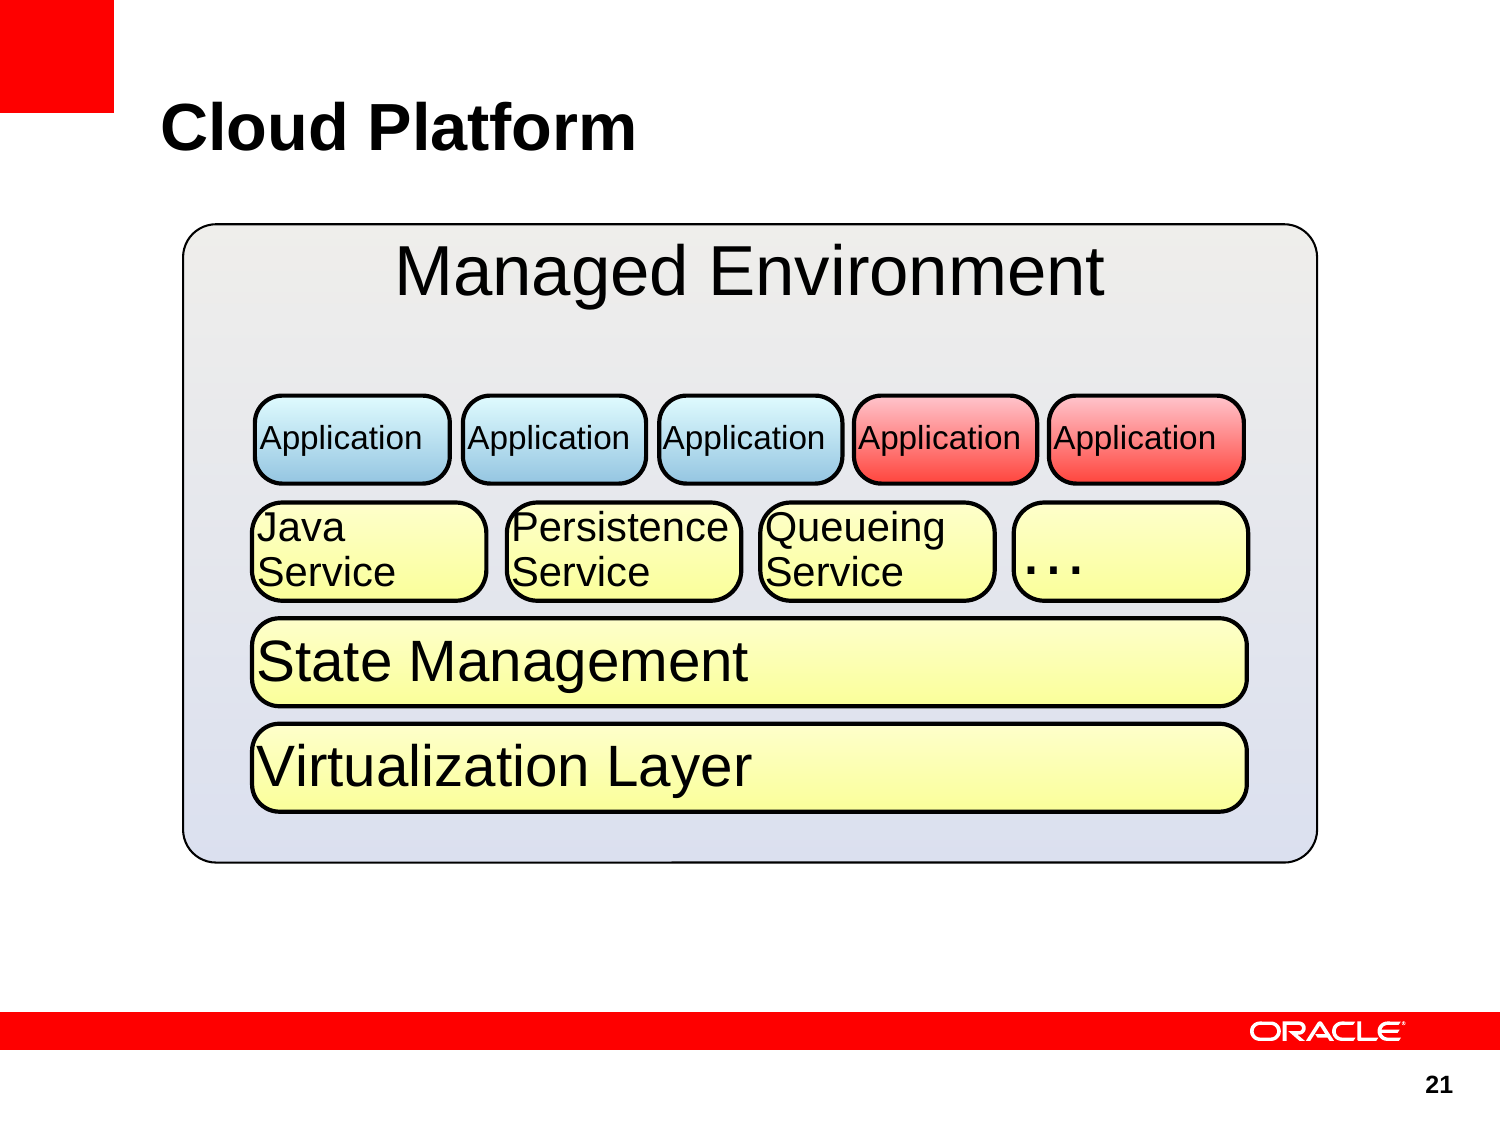

# Cloud Platform
 Managed Environment
Application
Application
Application
Application
Application
Java
Service
Persistence
Service
Queueing
Service
…
State Management
Virtualization Layer